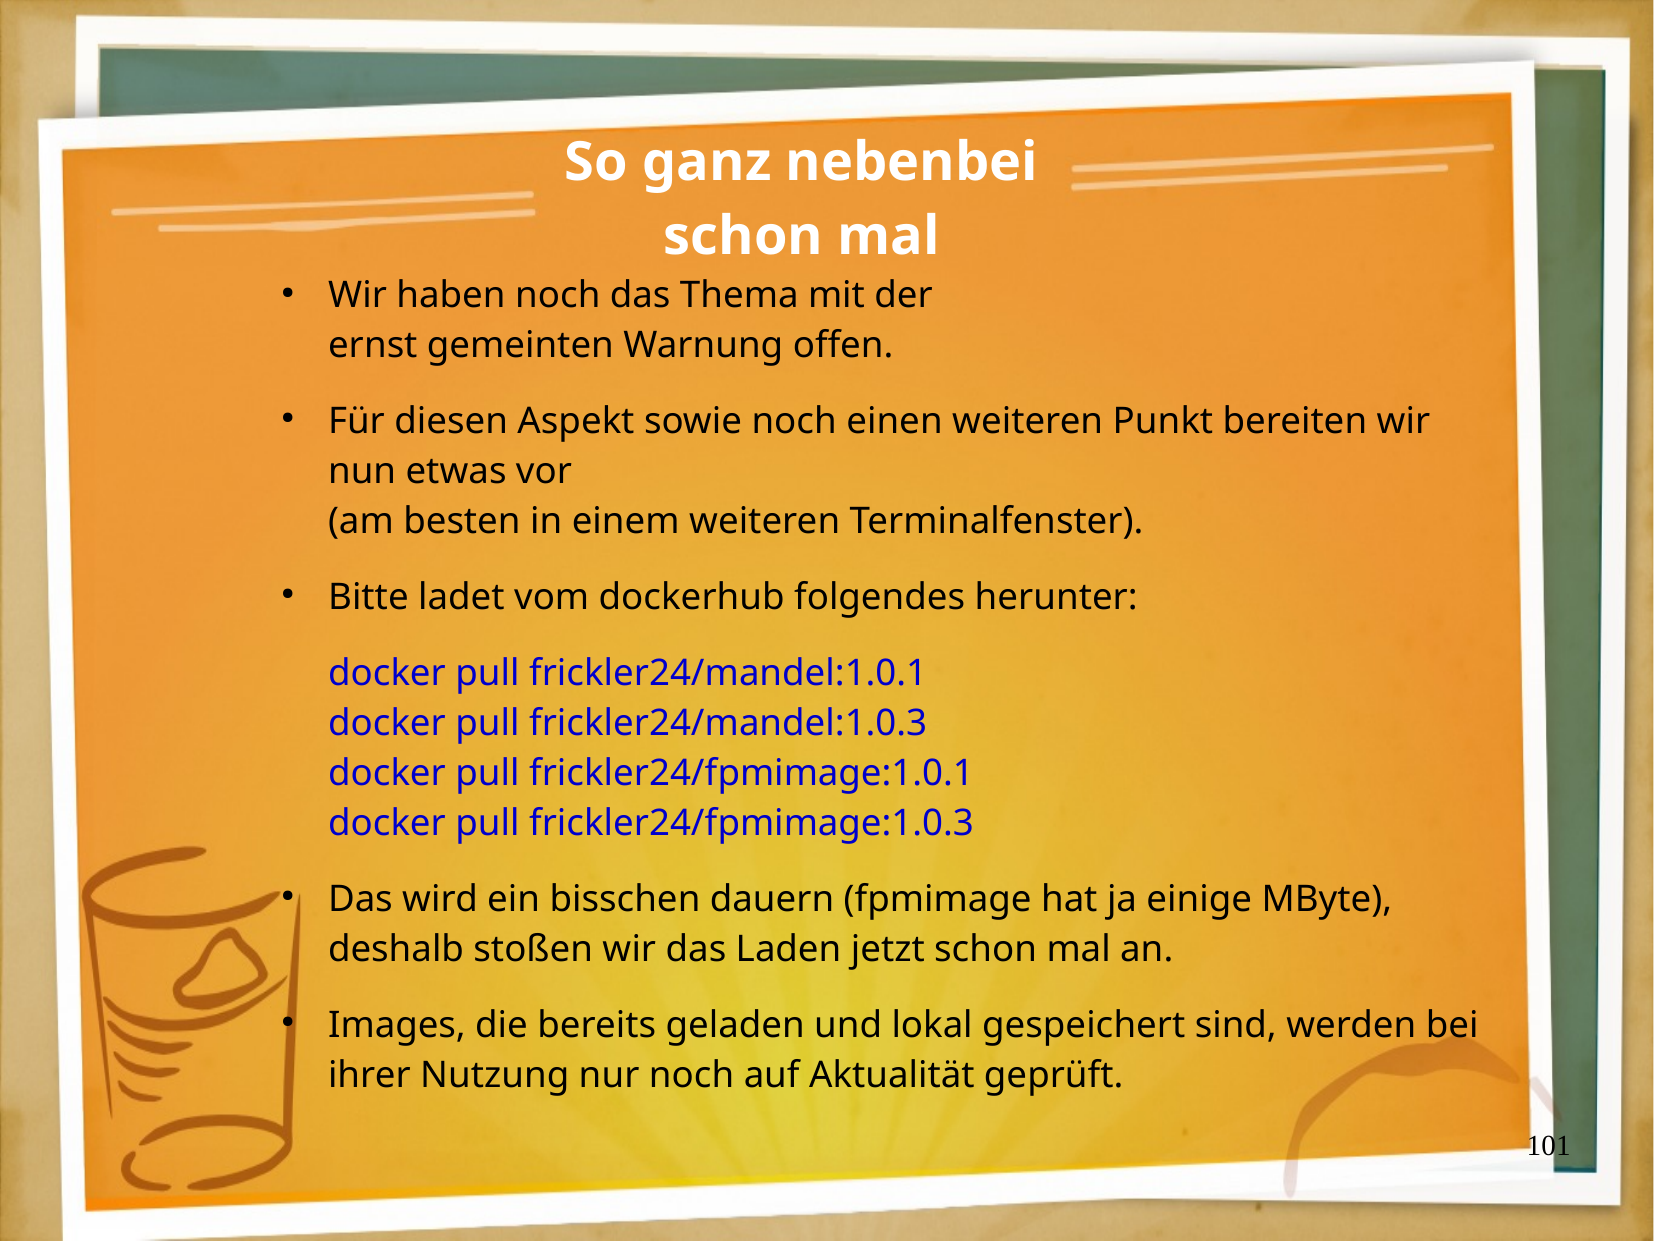

# So ganz nebenbei schon mal
Wir haben noch das Thema mit der
ernst gemeinten Warnung offen.
Für diesen Aspekt sowie noch einen weiteren Punkt bereiten wir nun etwas vor
(am besten in einem weiteren Terminalfenster).
Bitte ladet vom dockerhub folgendes herunter:
docker pull frickler24/mandel:1.0.1
docker pull frickler24/mandel:1.0.3
docker pull frickler24/fpmimage:1.0.1
docker pull frickler24/fpmimage:1.0.3
Das wird ein bisschen dauern (fpmimage hat ja einige MByte), deshalb stoßen wir das Laden jetzt schon mal an.
Images, die bereits geladen und lokal gespeichert sind, werden bei ihrer Nutzung nur noch auf Aktualität geprüft.
101